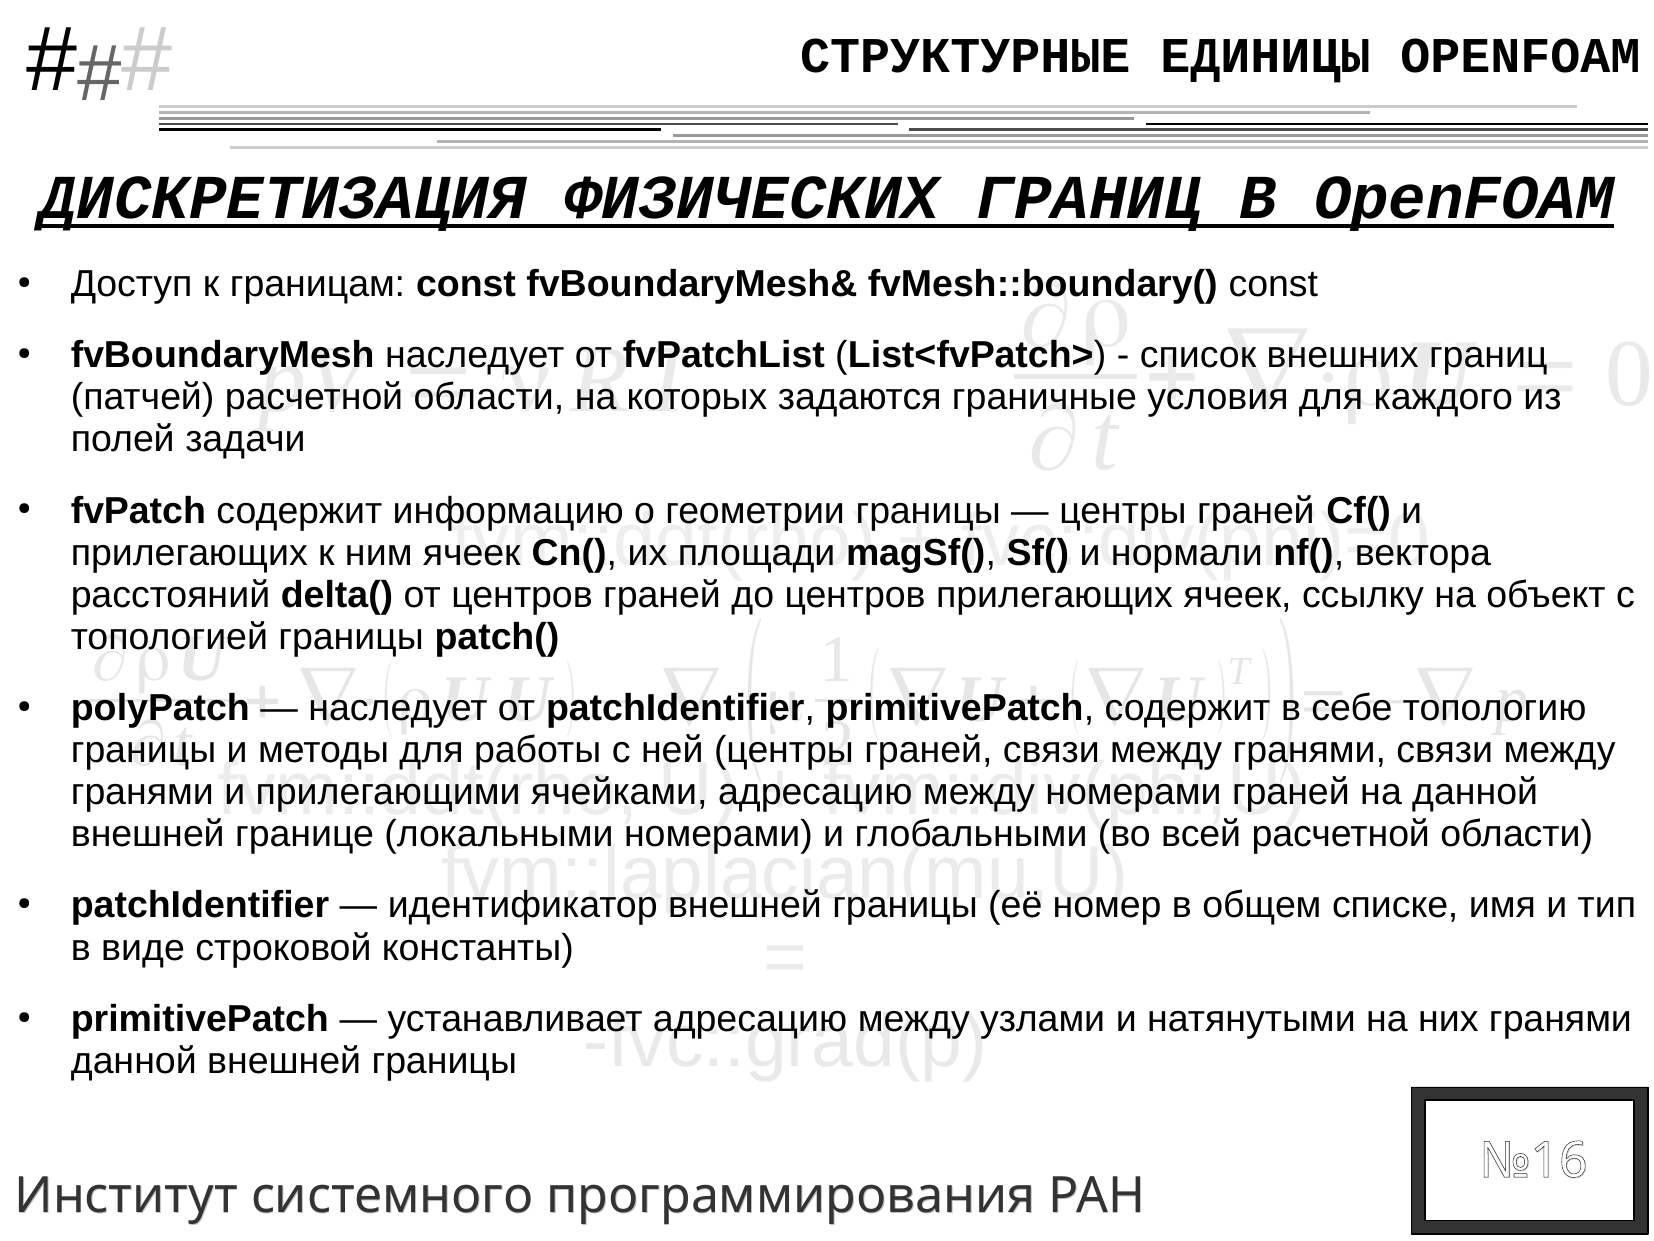

# ДИСКРЕТИЗАЦИЯ ФИЗИЧЕСКИХ ГРАНИЦ В OpenFOAM
Доступ к границам: const fvBoundaryMesh& fvMesh::boundary() const
fvBoundaryMesh наследует от fvPatchList (List<fvPatch>) - список внешних границ (патчей) расчетной области, на которых задаются граничные условия для каждого из полей задачи
fvPatch содержит информацию о геометрии границы — центры граней Cf() и прилегающих к ним ячеек Cn(), их площади magSf(), Sf() и нормали nf(), вектора расстояний delta() от центров граней до центров прилегающих ячеек, ссылку на объект с топологией границы patch()
polyPatch — наследует от patchIdentifier, primitivePatch, содержит в себе топологию границы и методы для работы с ней (центры граней, связи между гранями, связи между гранями и прилегающими ячейками, адресацию между номерами граней на данной внешней границе (локальными номерами) и глобальными (во всей расчетной области)
patchIdentifier — идентификатор внешней границы (её номер в общем списке, имя и тип в виде строковой константы)
primitivePatch — устанавливает адресацию между узлами и натянутыми на них гранями данной внешней границы